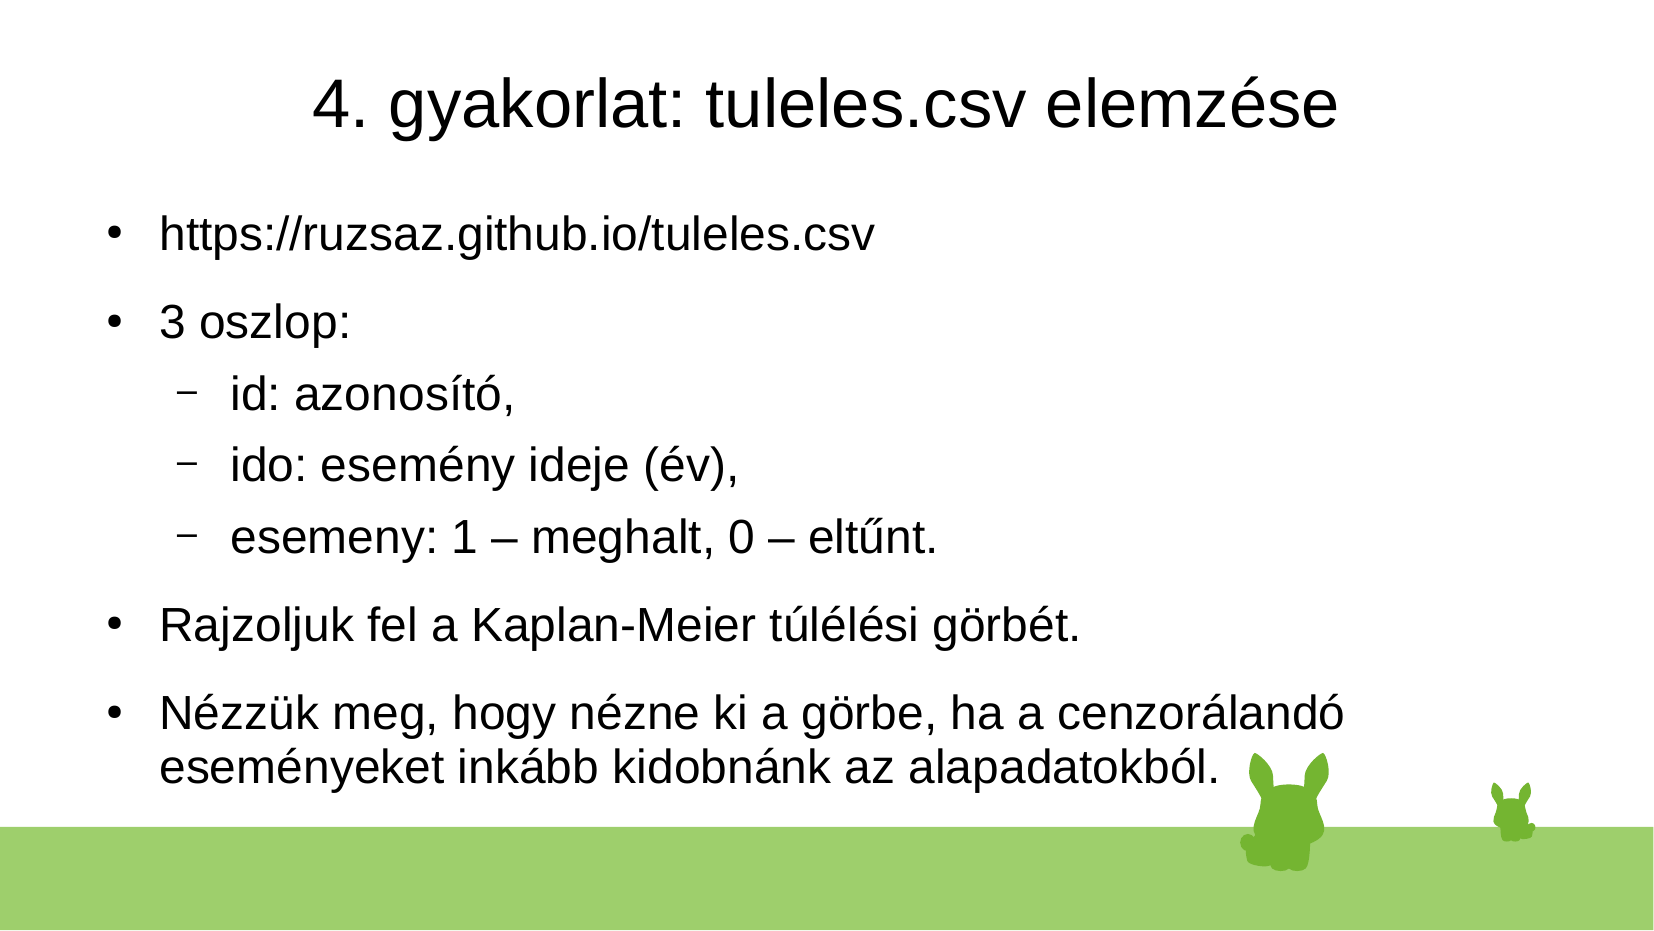

# 4. gyakorlat: tuleles.csv elemzése
https://ruzsaz.github.io/tuleles.csv
3 oszlop:
id: azonosító,
ido: esemény ideje (év),
esemeny: 1 – meghalt, 0 – eltűnt.
Rajzoljuk fel a Kaplan-Meier túlélési görbét.
Nézzük meg, hogy nézne ki a görbe, ha a cenzorálandó eseményeket inkább kidobnánk az alapadatokból.